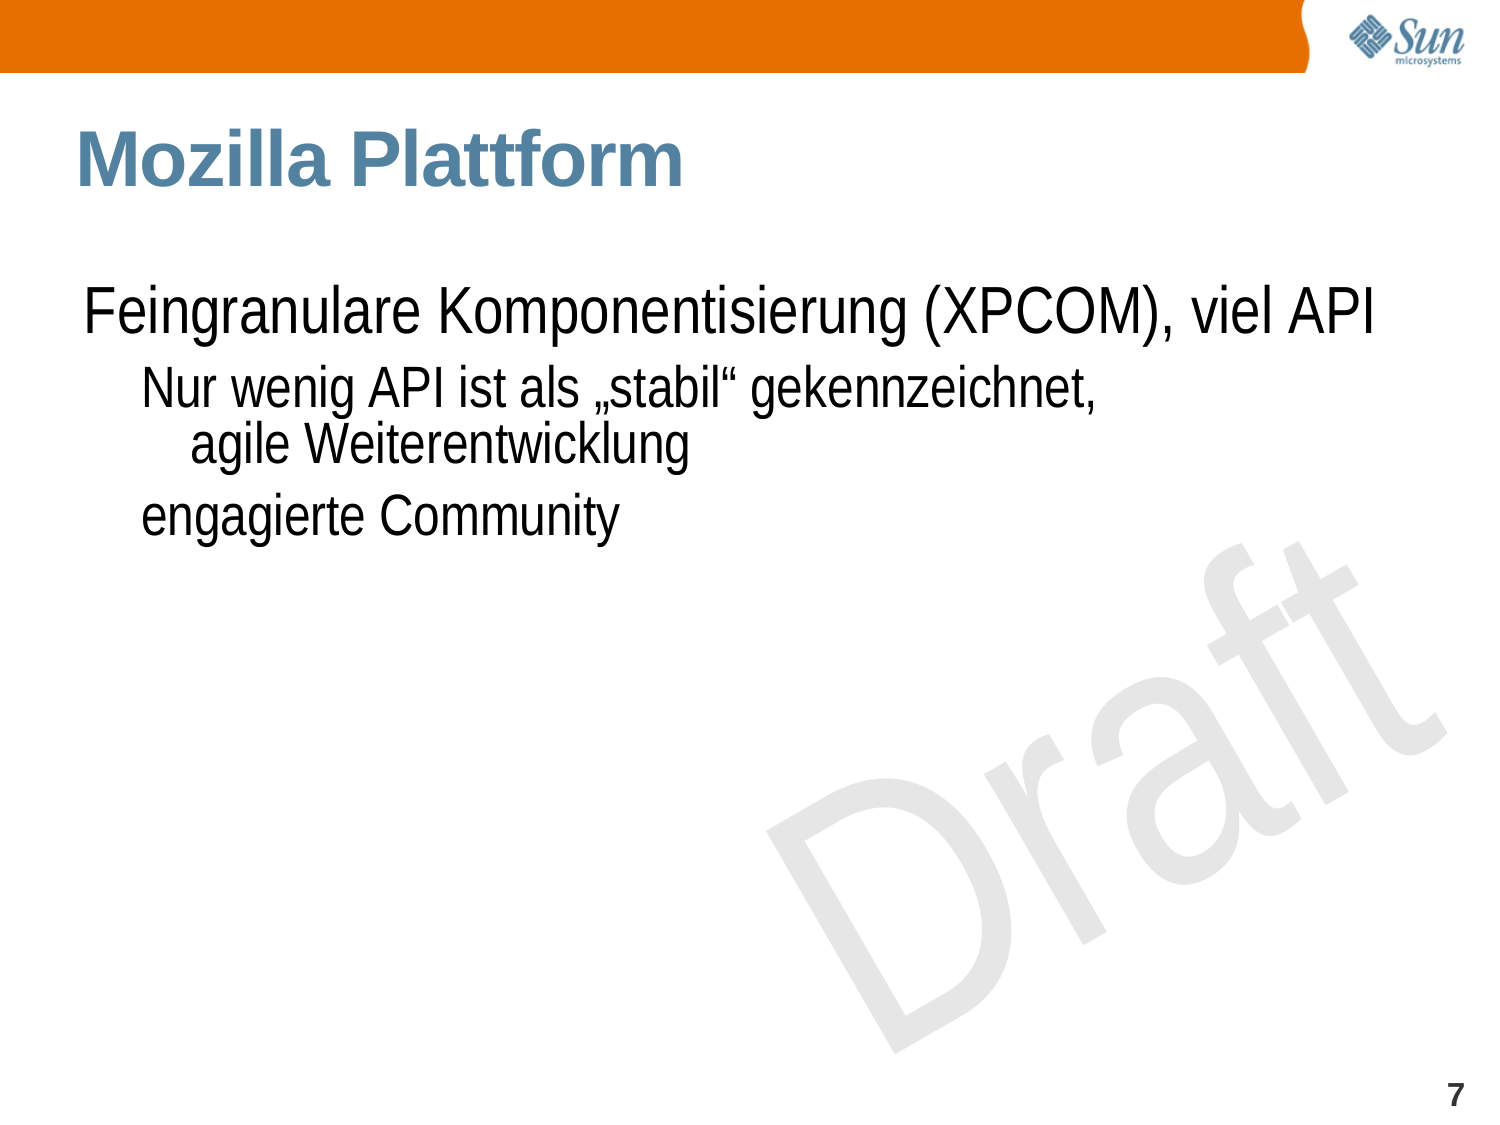

# Mozilla Plattform
Feingranulare Komponentisierung (XPCOM), viel API
Nur wenig API ist als „stabil“ gekennzeichnet,
agile Weiterentwicklung
engagierte Community